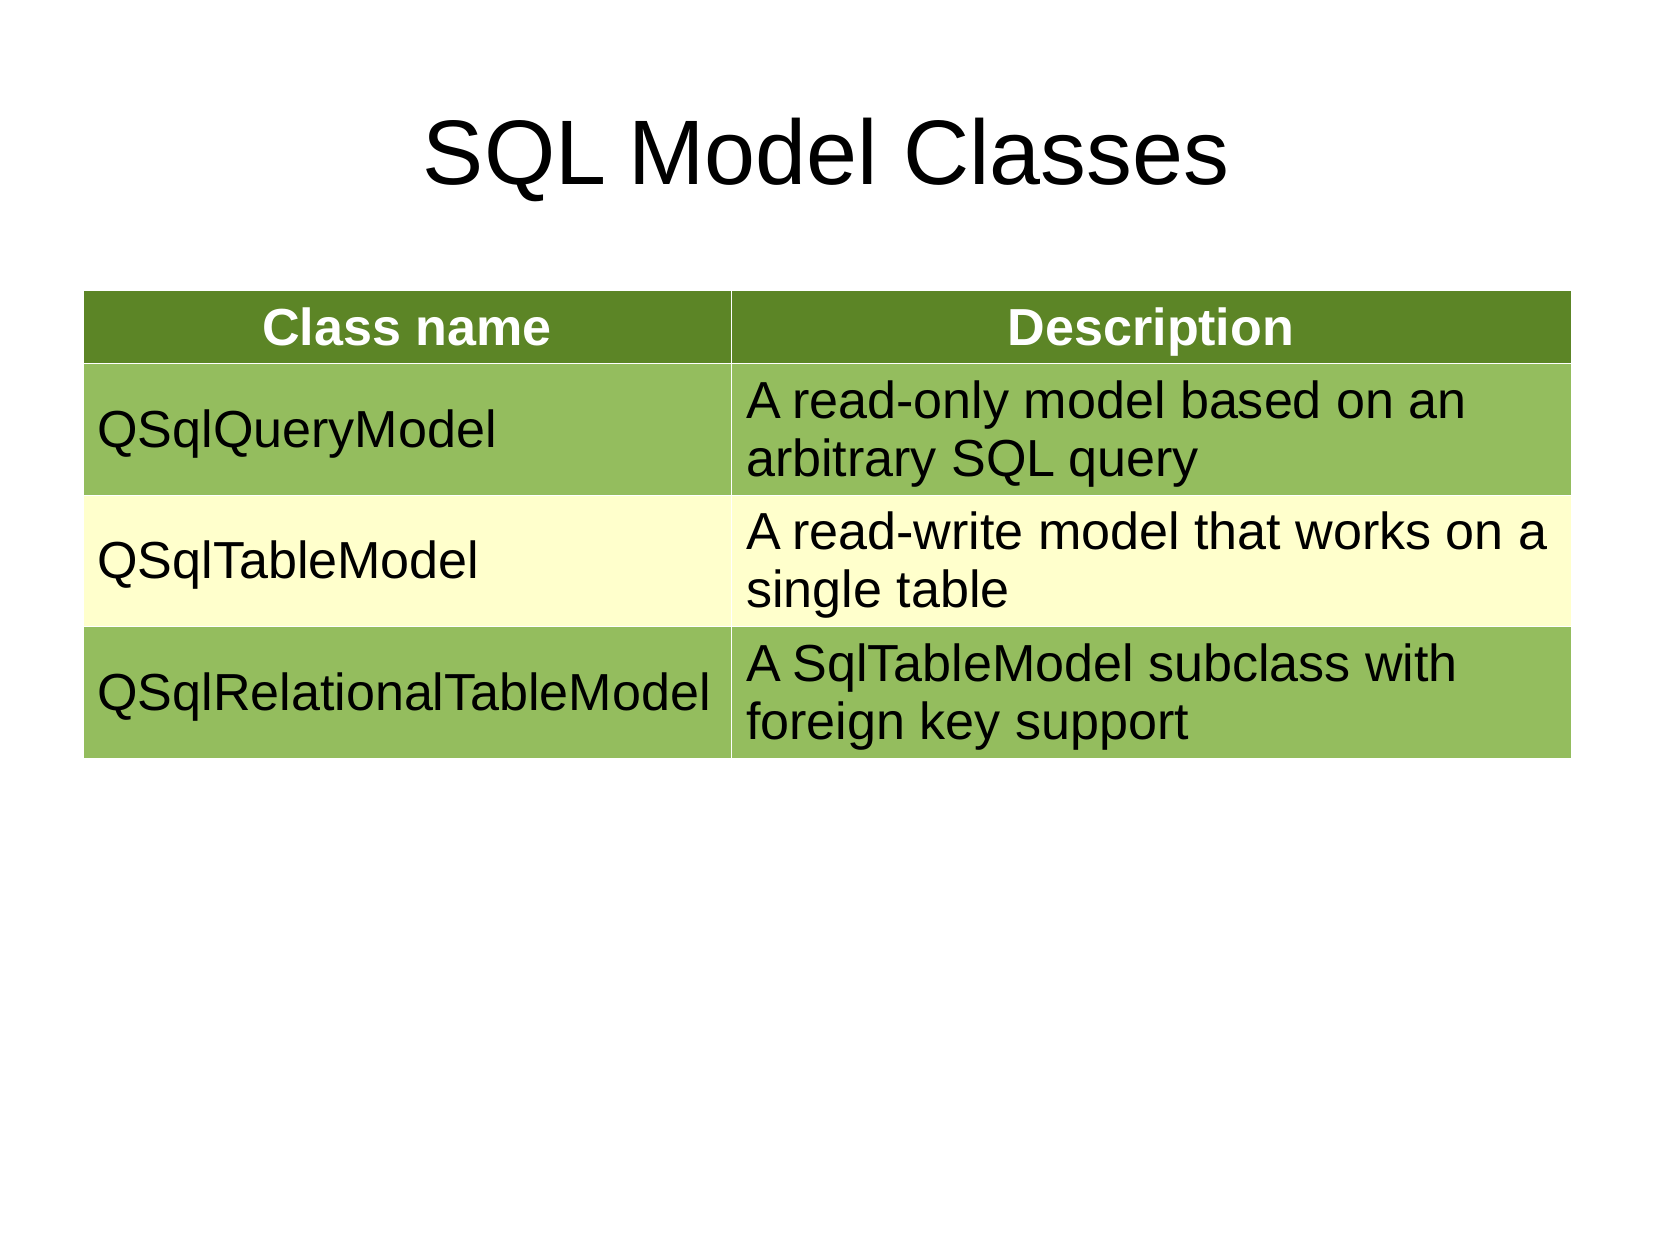

# SQL Model Classes
| Class name | Description |
| --- | --- |
| QSqlQueryModel | A read-only model based on an arbitrary SQL query |
| QSqlTableModel | A read-write model that works on a single table |
| QSqlRelationalTableModel | A SqlTableModel subclass with foreign key support |